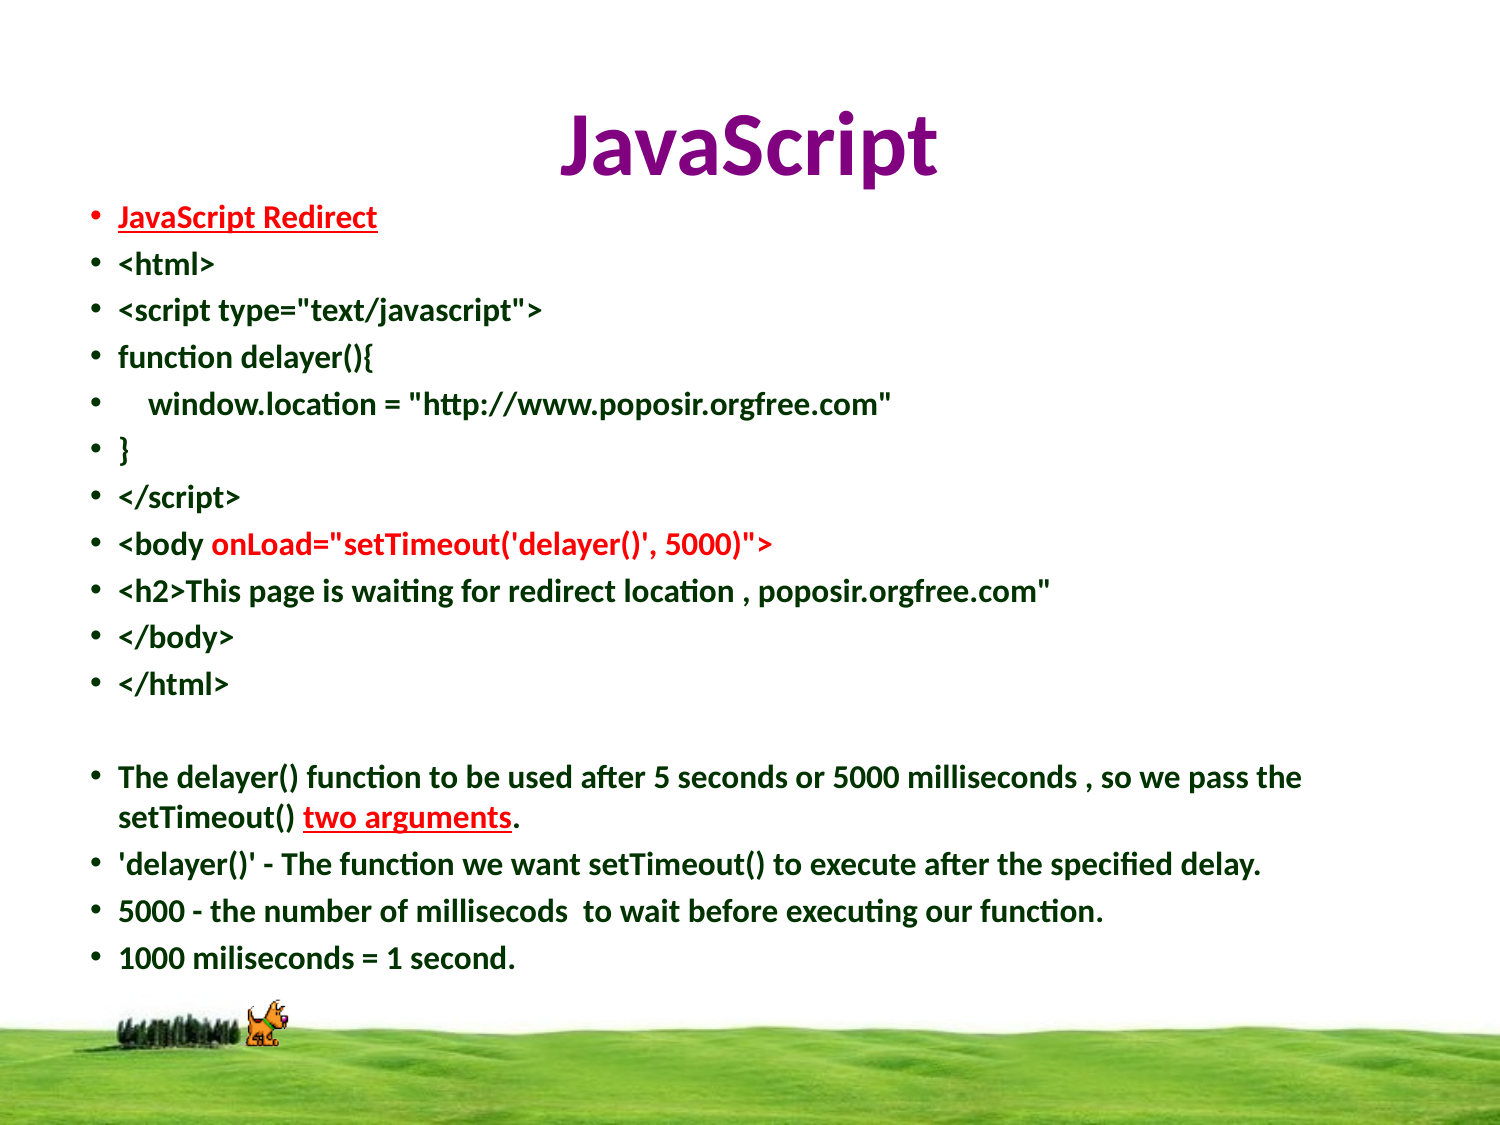

# JavaScript
JavaScript Redirect
<html>
<script type="text/javascript">
function delayer(){
 window.location = "http://www.poposir.orgfree.com"
}
</script>
<body onLoad="setTimeout('delayer()', 5000)">
<h2>This page is waiting for redirect location , poposir.orgfree.com"
</body>
</html>
The delayer() function to be used after 5 seconds or 5000 milliseconds , so we pass the setTimeout() two arguments.
'delayer()' - The function we want setTimeout() to execute after the specified delay.
5000 - the number of millisecods to wait before executing our function.
1000 miliseconds = 1 second.